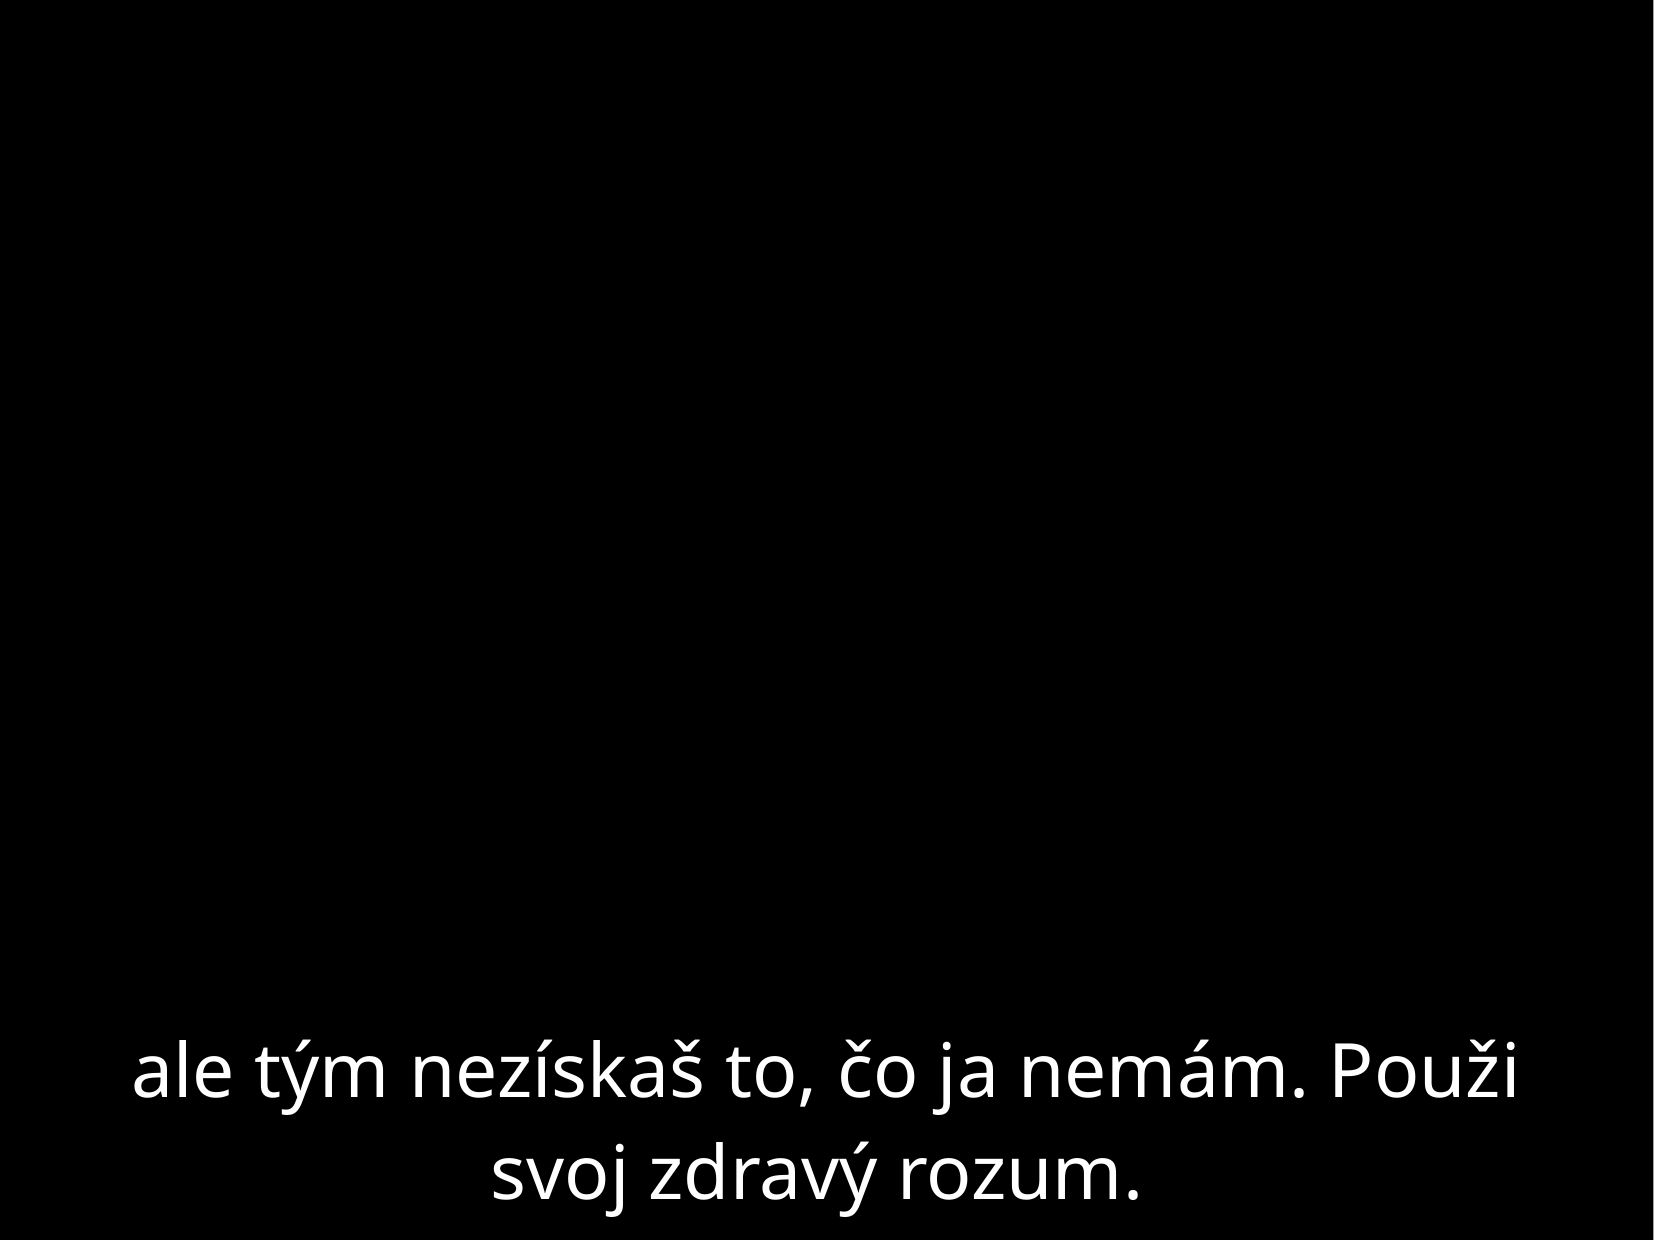

# ale tým nezískaš to, čo ja nemám. Použi svoj zdravý rozum.